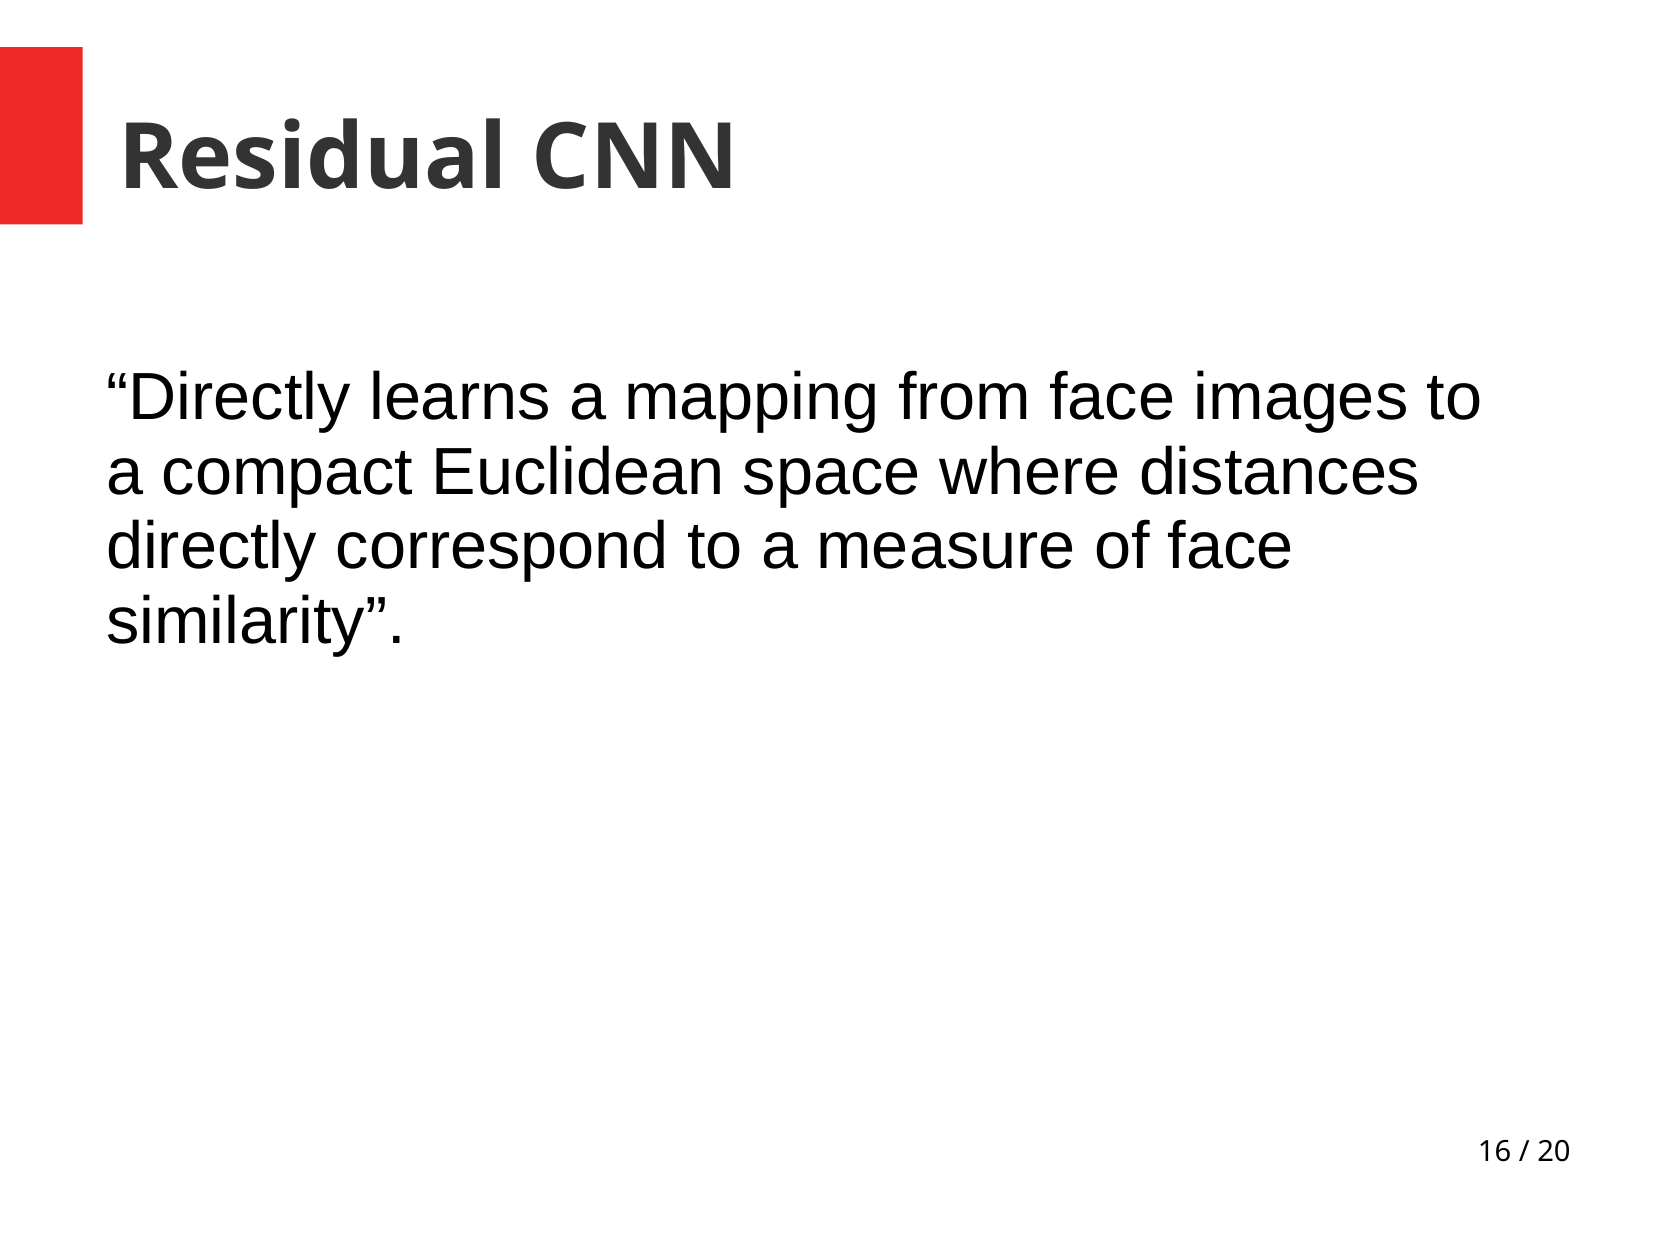

# Residual CNN
“Directly learns a mapping from face images to a compact Euclidean space where distances directly correspond to a measure of face similarity”.
16